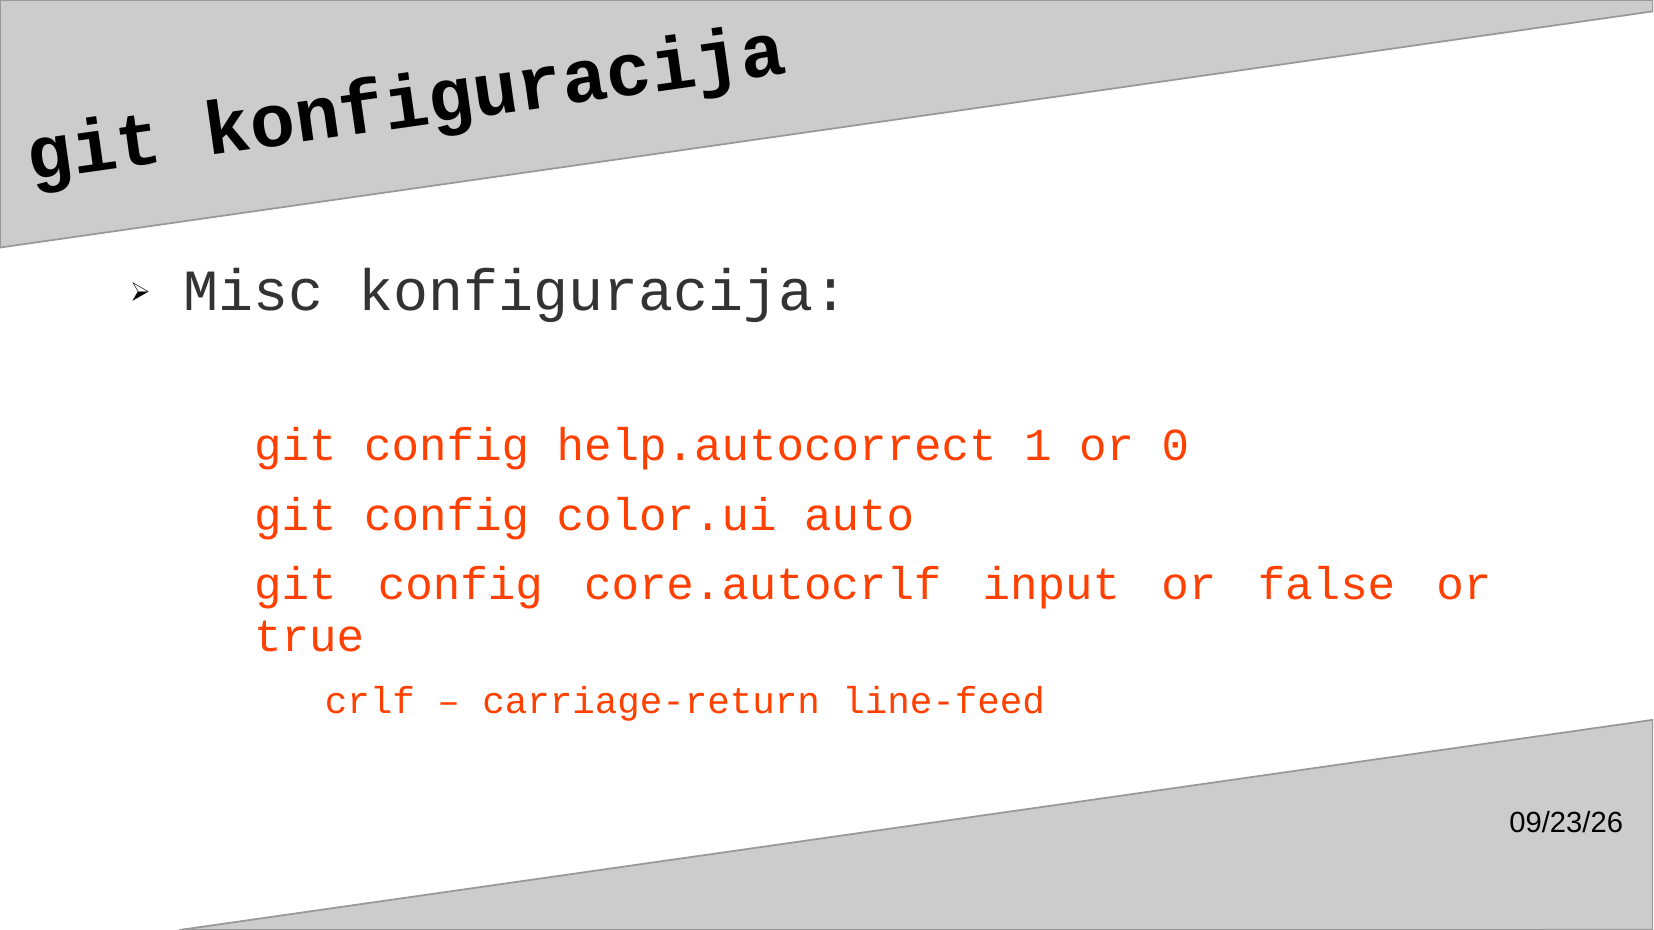

# git konfiguracija
Misc konfiguracija:
git config help.autocorrect 1 or 0
git config color.ui auto
git config core.autocrlf input or false or true
crlf – carriage-return line-feed
30